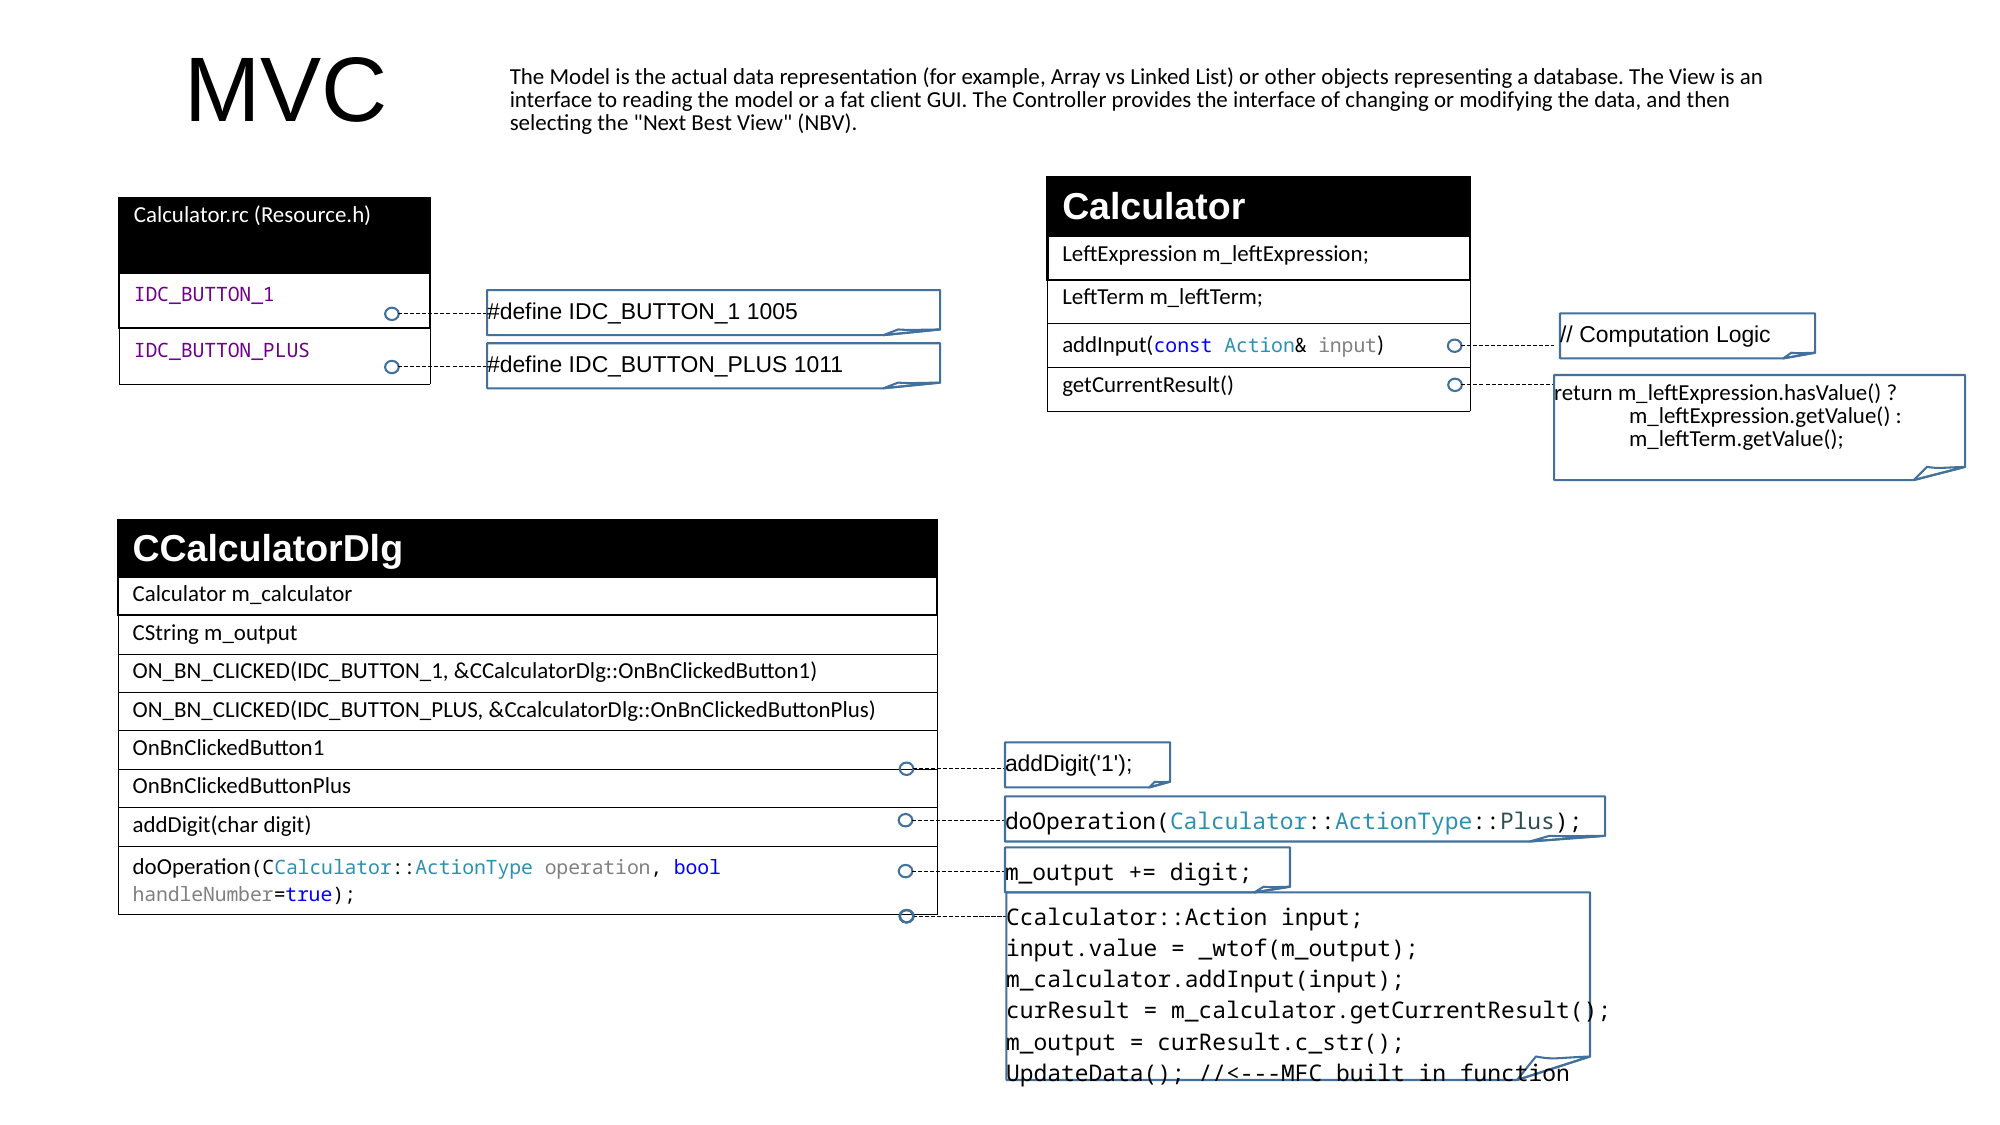

# MVC
The Model is the actual data representation (for example, Array vs Linked List) or other objects representing a database. The View is an interface to reading the model or a fat client GUI. The Controller provides the interface of changing or modifying the data, and then selecting the "Next Best View" (NBV).
| Calculator |
| --- |
| LeftExpression m\_leftExpression; |
| LeftTerm m\_leftTerm; |
| addInput(const Action& input) |
| getCurrentResult() |
| Calculator.rc (Resource.h) |
| --- |
| IDC\_BUTTON\_1 |
| IDC\_BUTTON\_PLUS |
#define IDC_BUTTON_1 1005
// Computation Logic
#define IDC_BUTTON_PLUS 1011
return m_leftExpression.hasValue() ?
	m_leftExpression.getValue() :
	m_leftTerm.getValue();
| CCalculatorDlg |
| --- |
| Calculator m\_calculator |
| CString m\_output |
| ON\_BN\_CLICKED(IDC\_BUTTON\_1, &CCalculatorDlg::OnBnClickedButton1) |
| ON\_BN\_CLICKED(IDC\_BUTTON\_PLUS, &CcalculatorDlg::OnBnClickedButtonPlus) |
| OnBnClickedButton1 |
| OnBnClickedButtonPlus |
| addDigit(char digit) |
| doOperation(CCalculator::ActionType operation, bool handleNumber=true); |
addDigit('1');
doOperation(Calculator::ActionType::Plus);
m_output += digit;
Ccalculator::Action input;
input.value = _wtof(m_output);
m_calculator.addInput(input);
curResult = m_calculator.getCurrentResult();
m_output = curResult.c_str();
UpdateData(); //<---MFC built in function